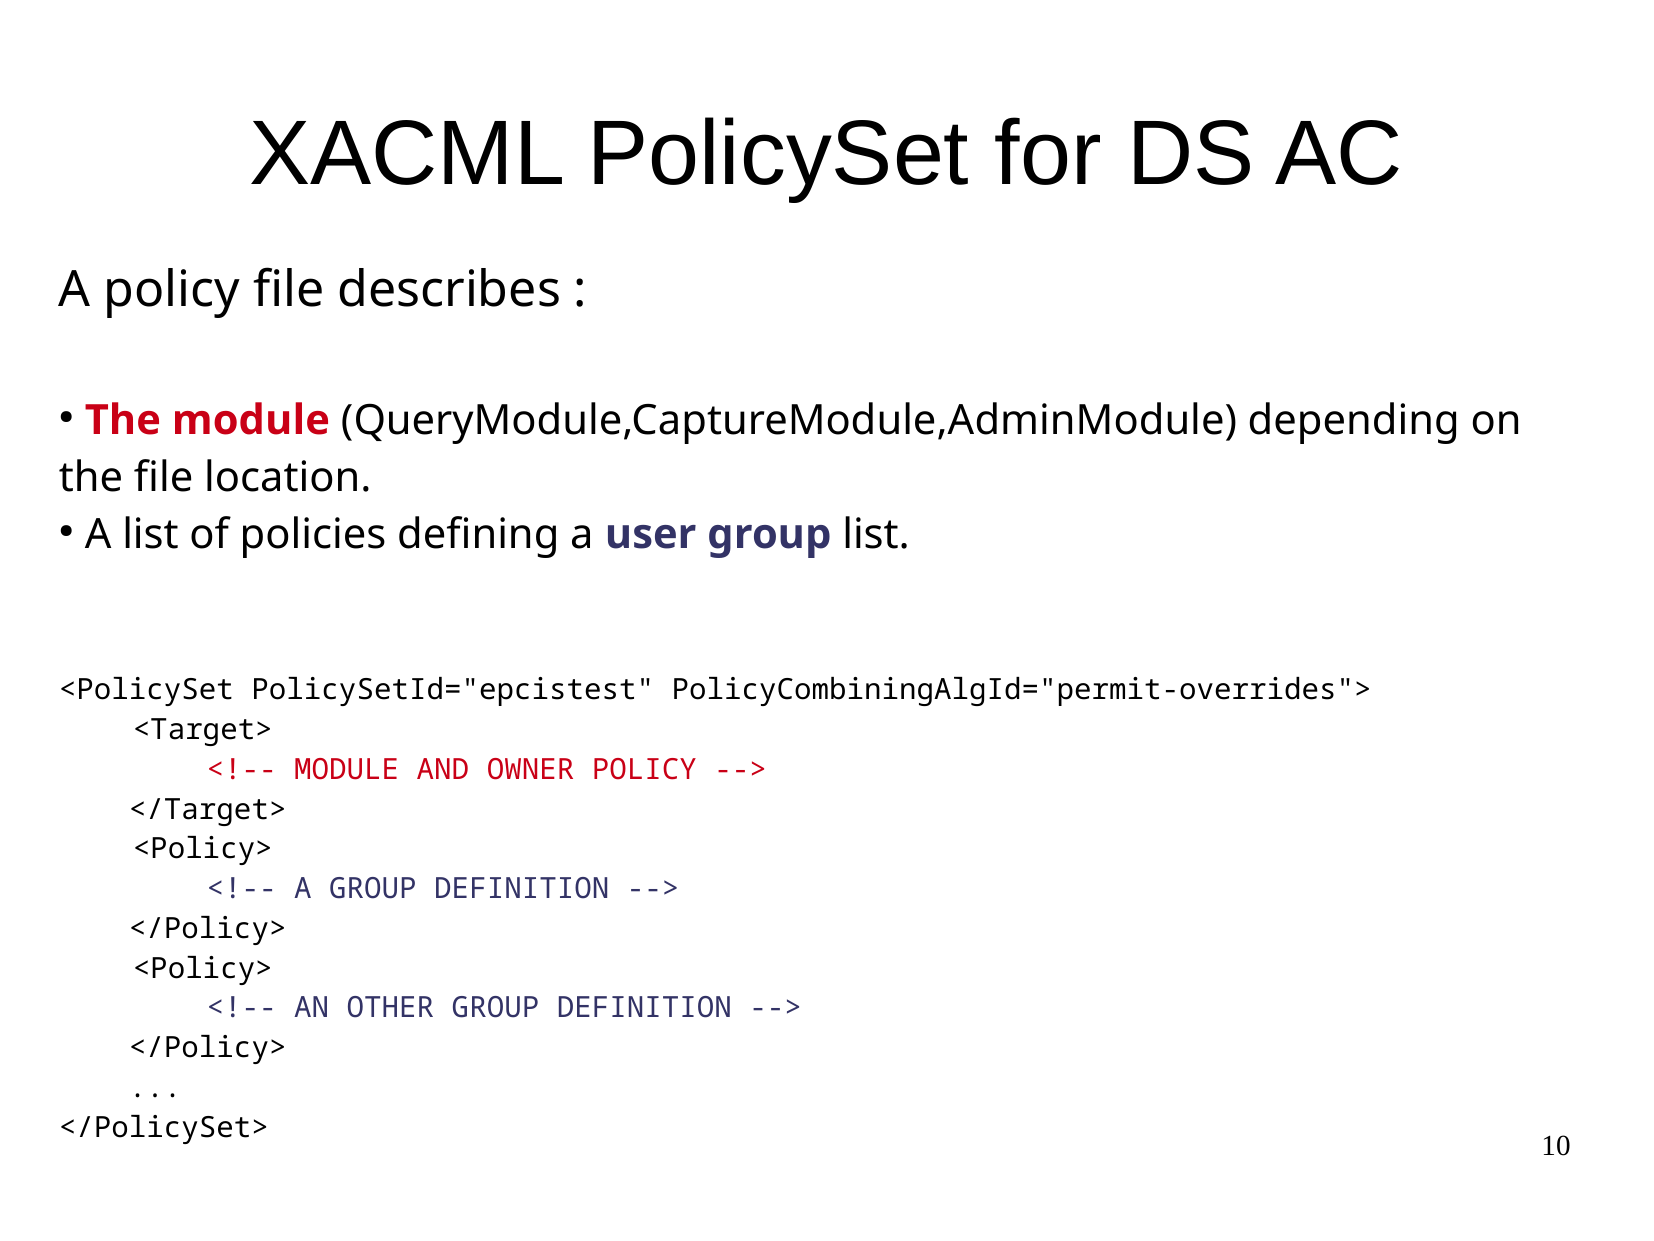

# XACML PolicySet for DS AC
A policy file describes :
 The module (QueryModule,CaptureModule,AdminModule) depending on the file location.
 A list of policies defining a user group list.
<PolicySet PolicySetId="epcistest" PolicyCombiningAlgId="permit-overrides">
	<Target>
		<!-- MODULE AND OWNER POLICY -->
 </Target>
	<Policy>
		<!-- A GROUP DEFINITION -->
 </Policy>
	<Policy>
		<!-- AN OTHER GROUP DEFINITION -->
 </Policy>
 ...
</PolicySet>
10